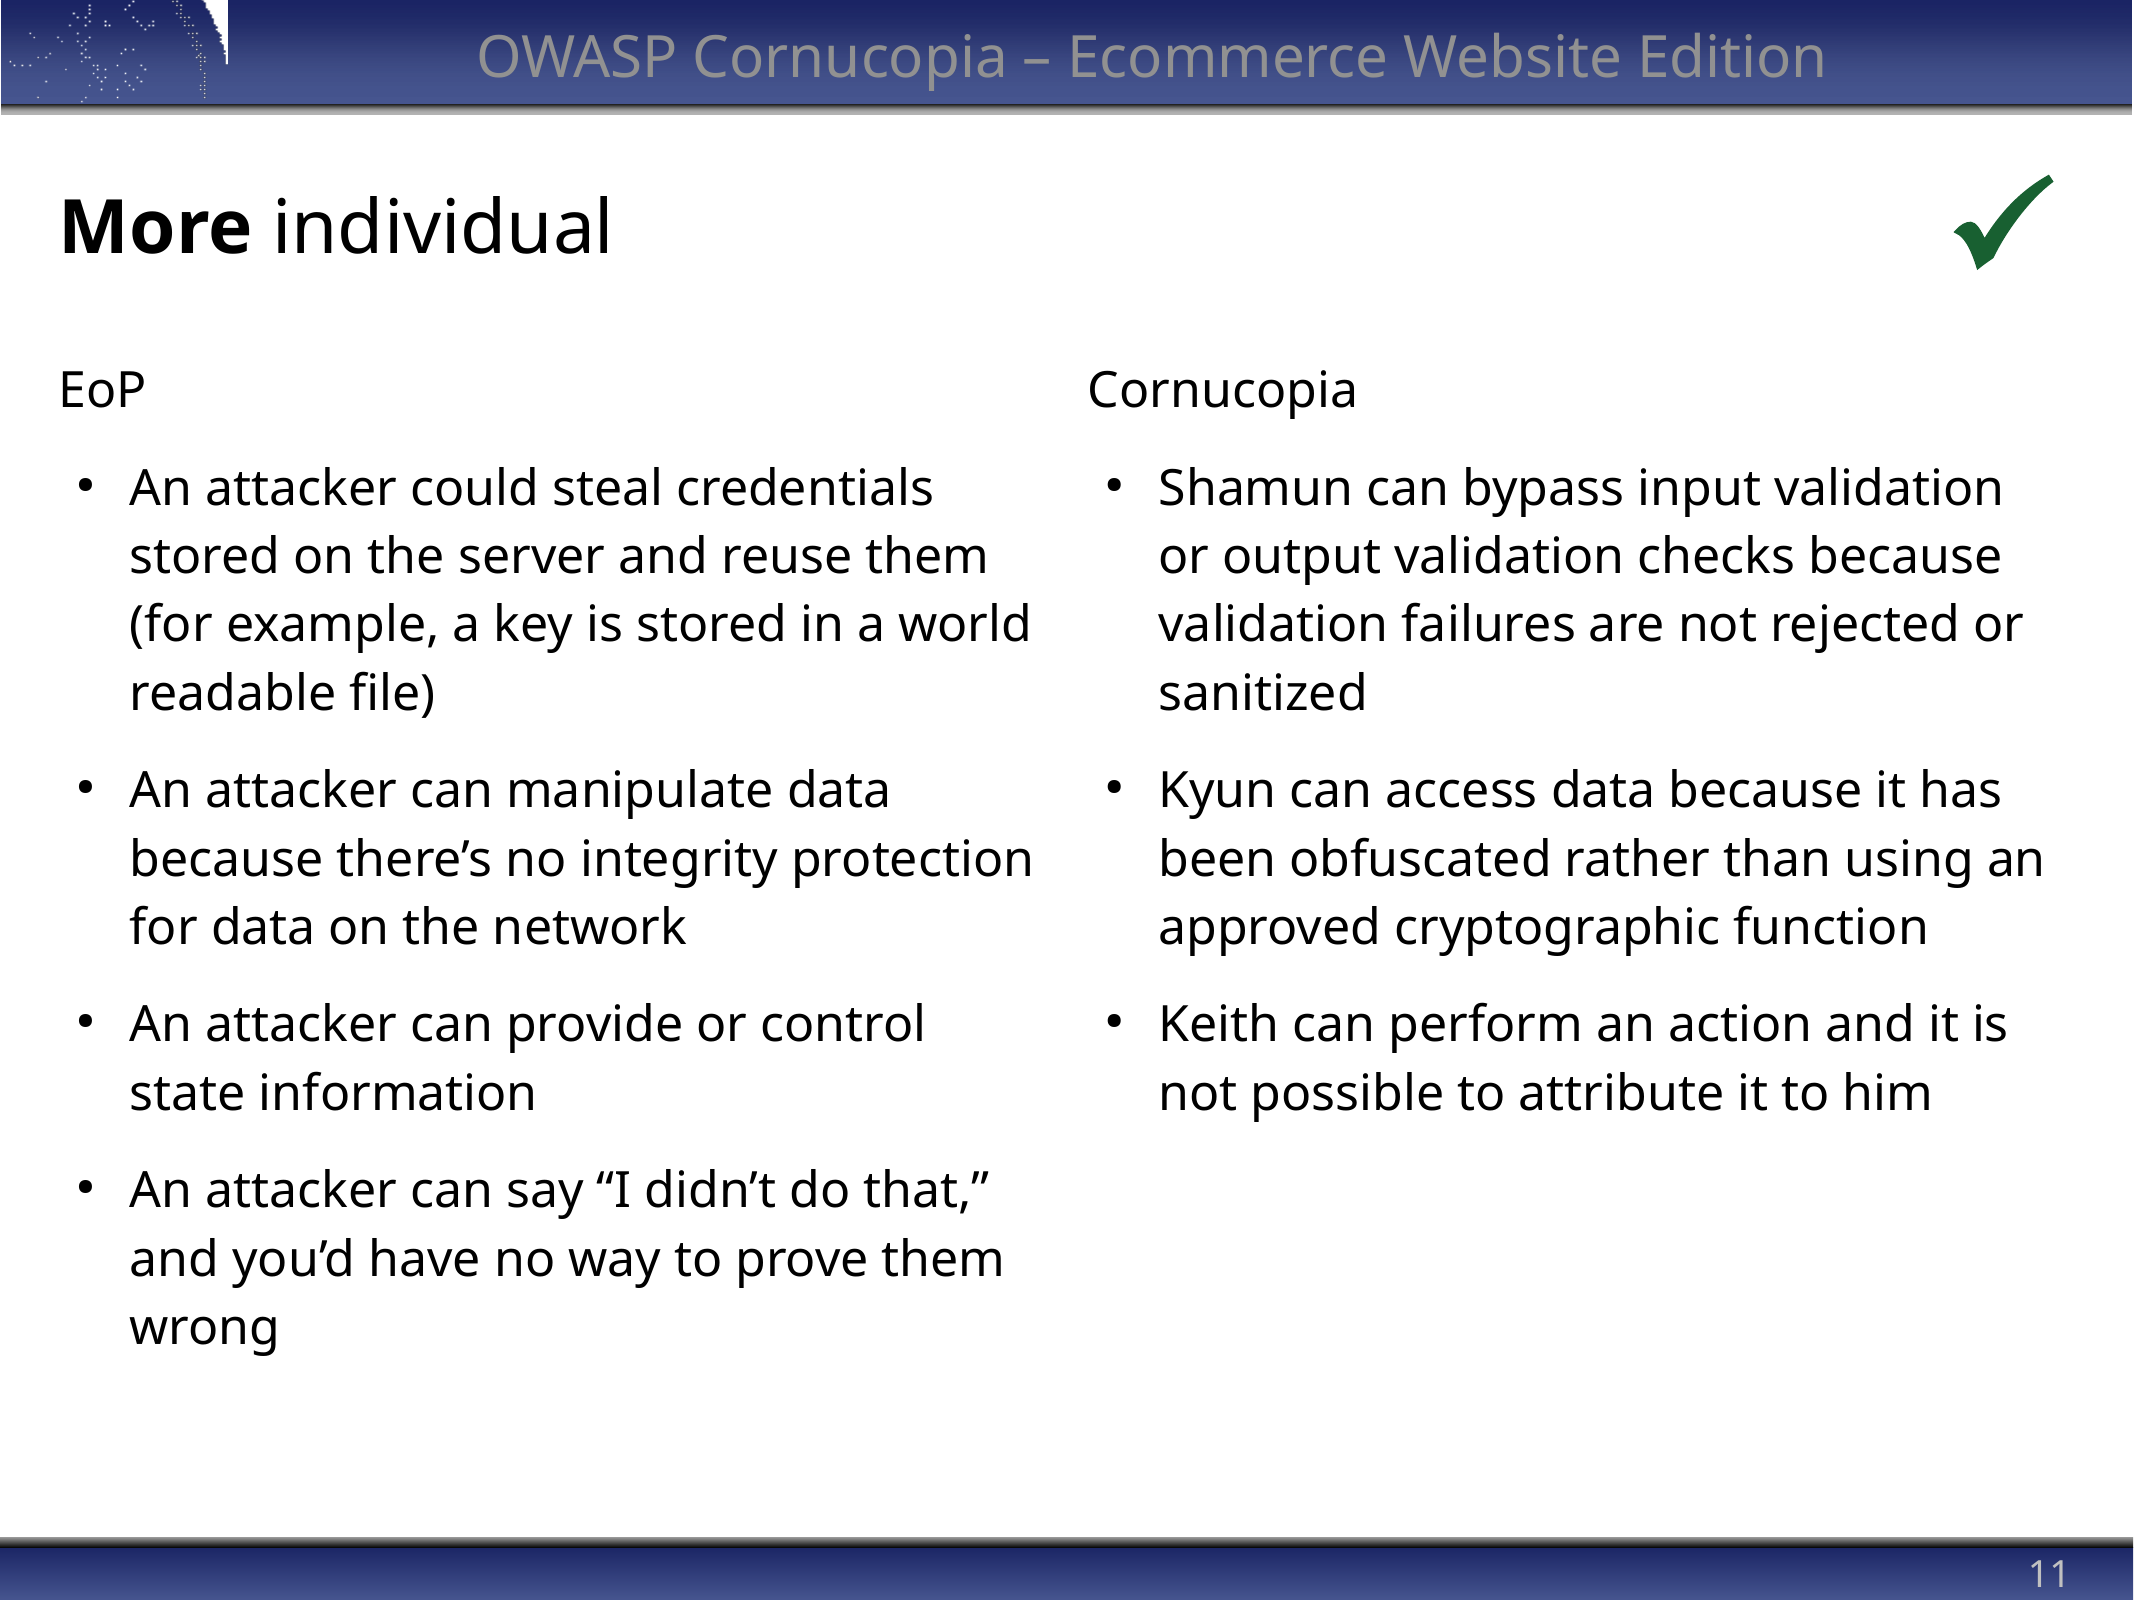

# More individual
ü
EoP
An attacker could steal credentials stored on the server and reuse them (for example, a key is stored in a world readable file)
An attacker can manipulate data because there’s no integrity protection for data on the network
An attacker can provide or control state information
An attacker can say “I didn’t do that,” and you’d have no way to prove them wrong
Cornucopia
Shamun can bypass input validation or output validation checks because validation failures are not rejected or sanitized
Kyun can access data because it has been obfuscated rather than using an approved cryptographic function
Keith can perform an action and it is not possible to attribute it to him